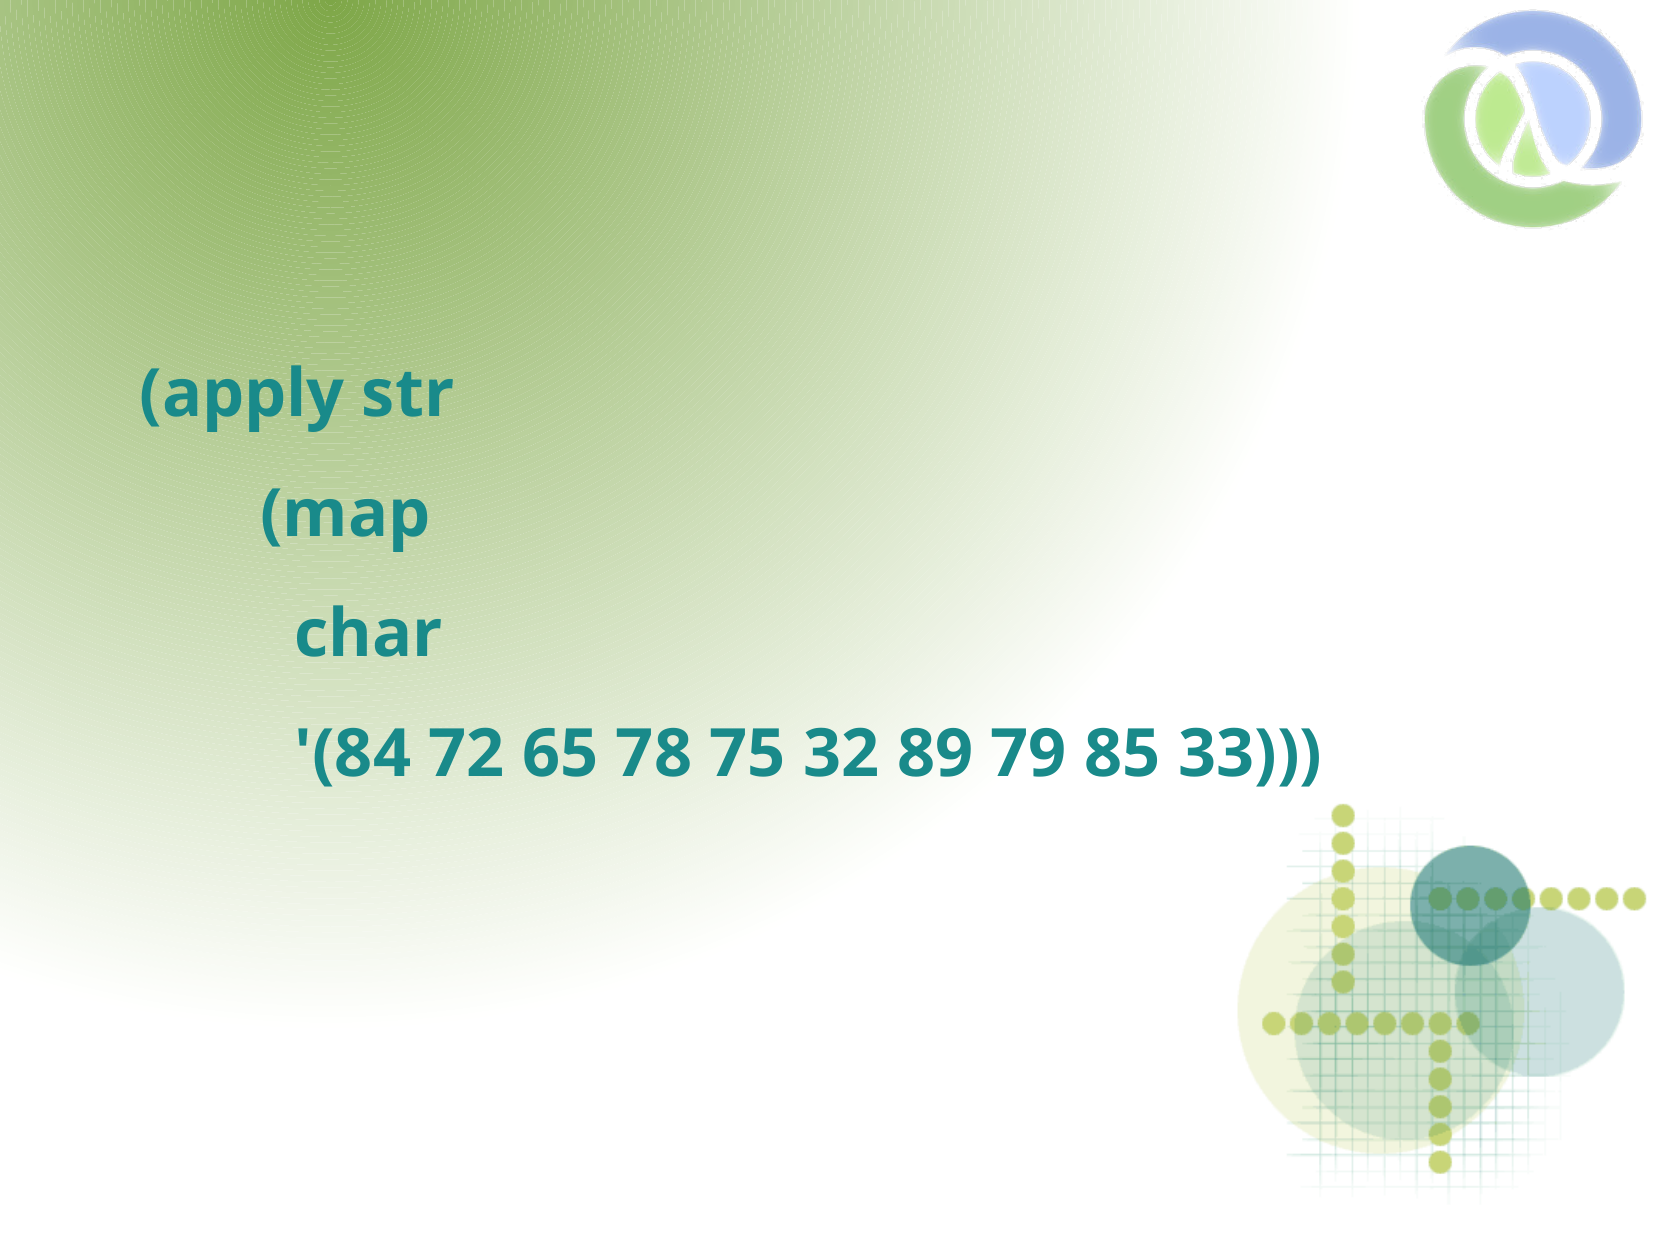

#
(apply str
 (map
 char
 '(84 72 65 78 75 32 89 79 85 33)))